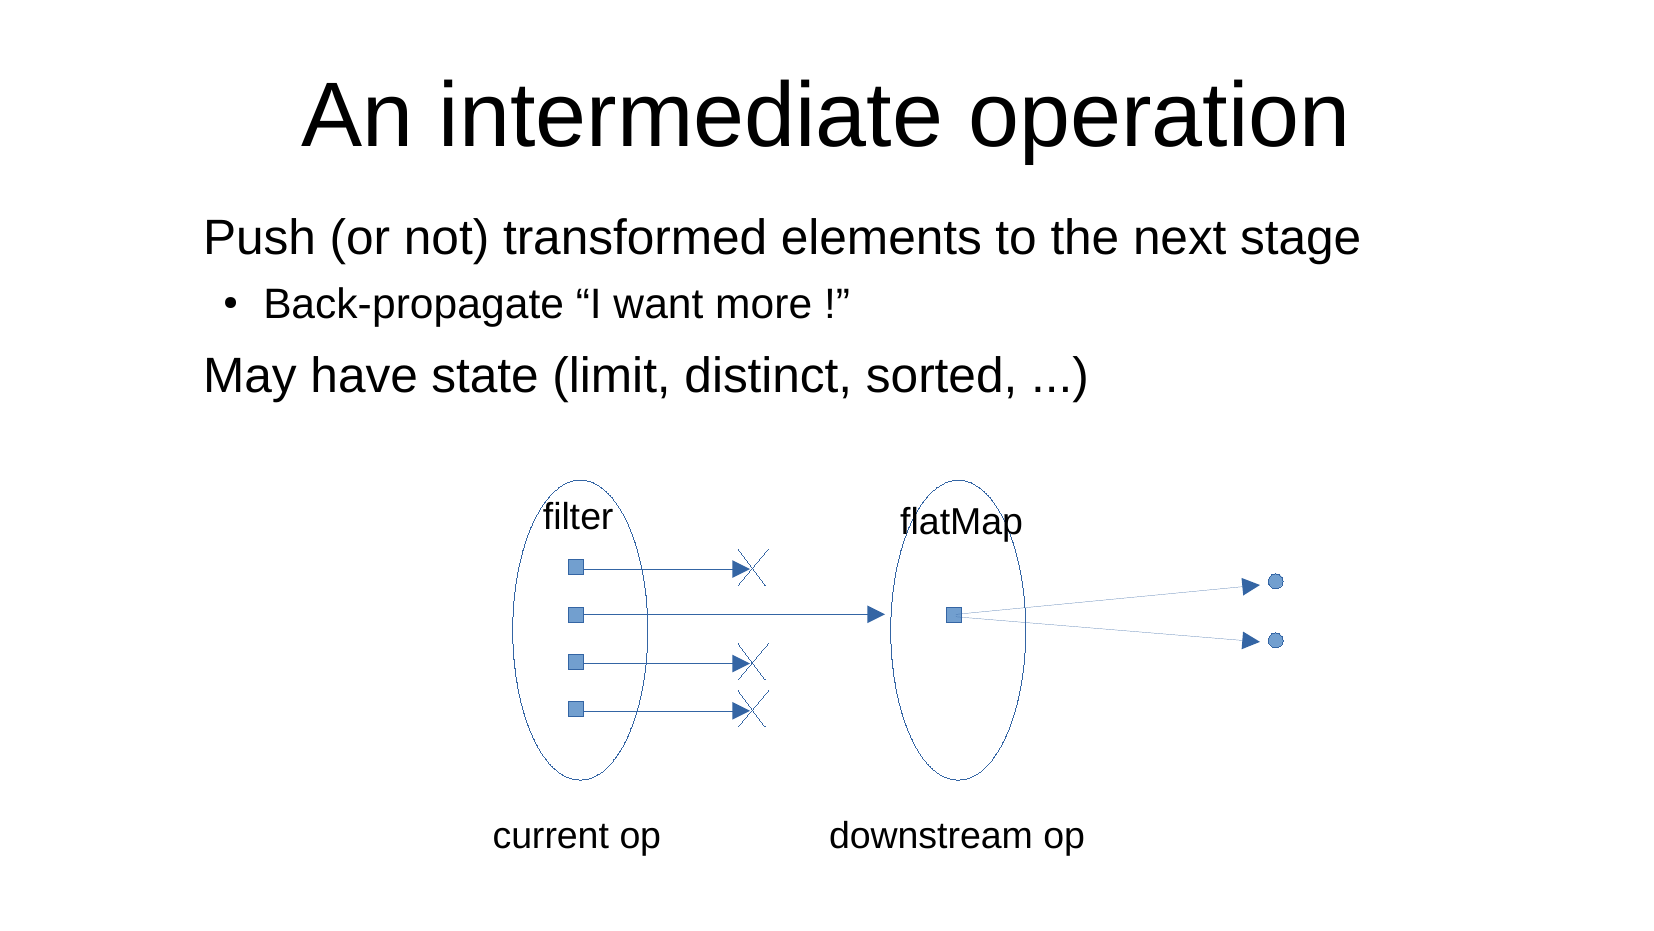

# An intermediate operation
Push (or not) transformed elements to the next stage
Back-propagate “I want more !”
May have state (limit, distinct, sorted, ...)
filter
flatMap
current op
downstream op